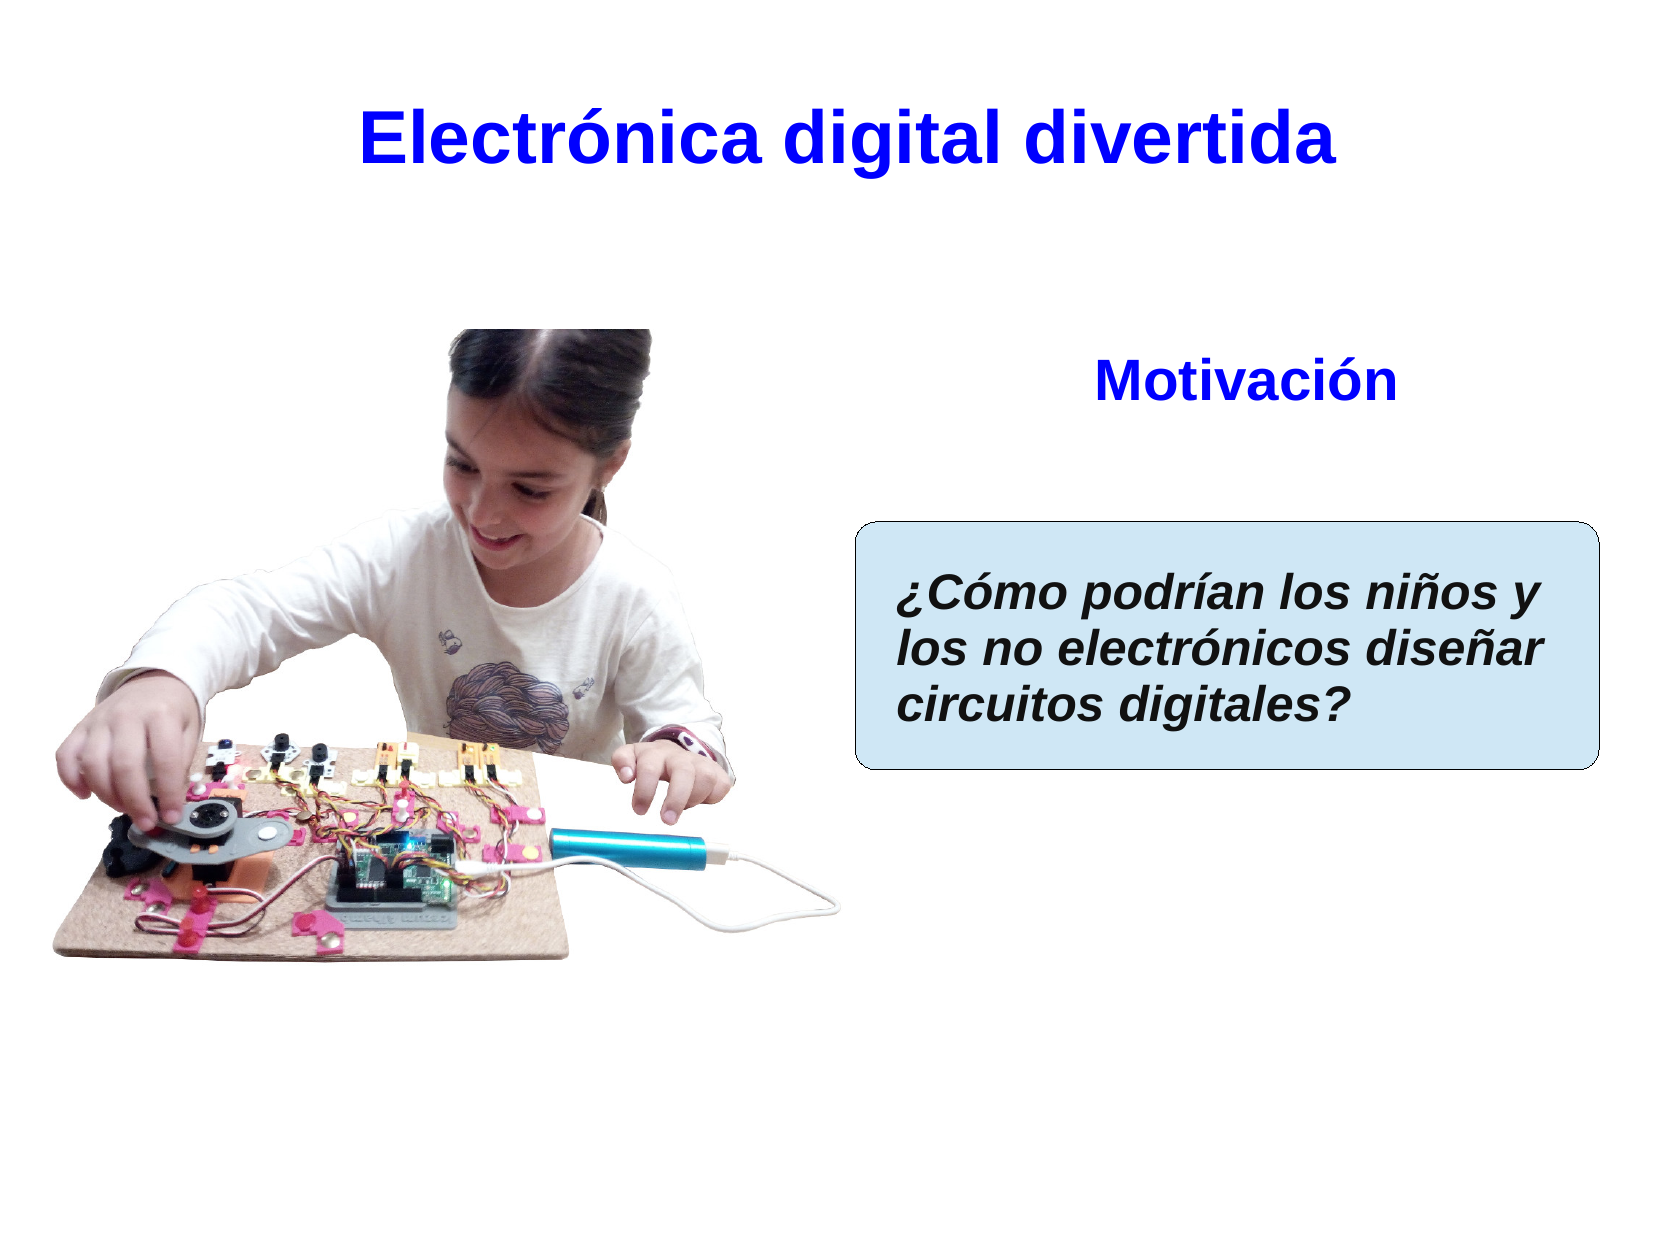

Electrónica digital divertida
Motivación
¿Cómo podrían los niños y los no electrónicos diseñar circuitos digitales?